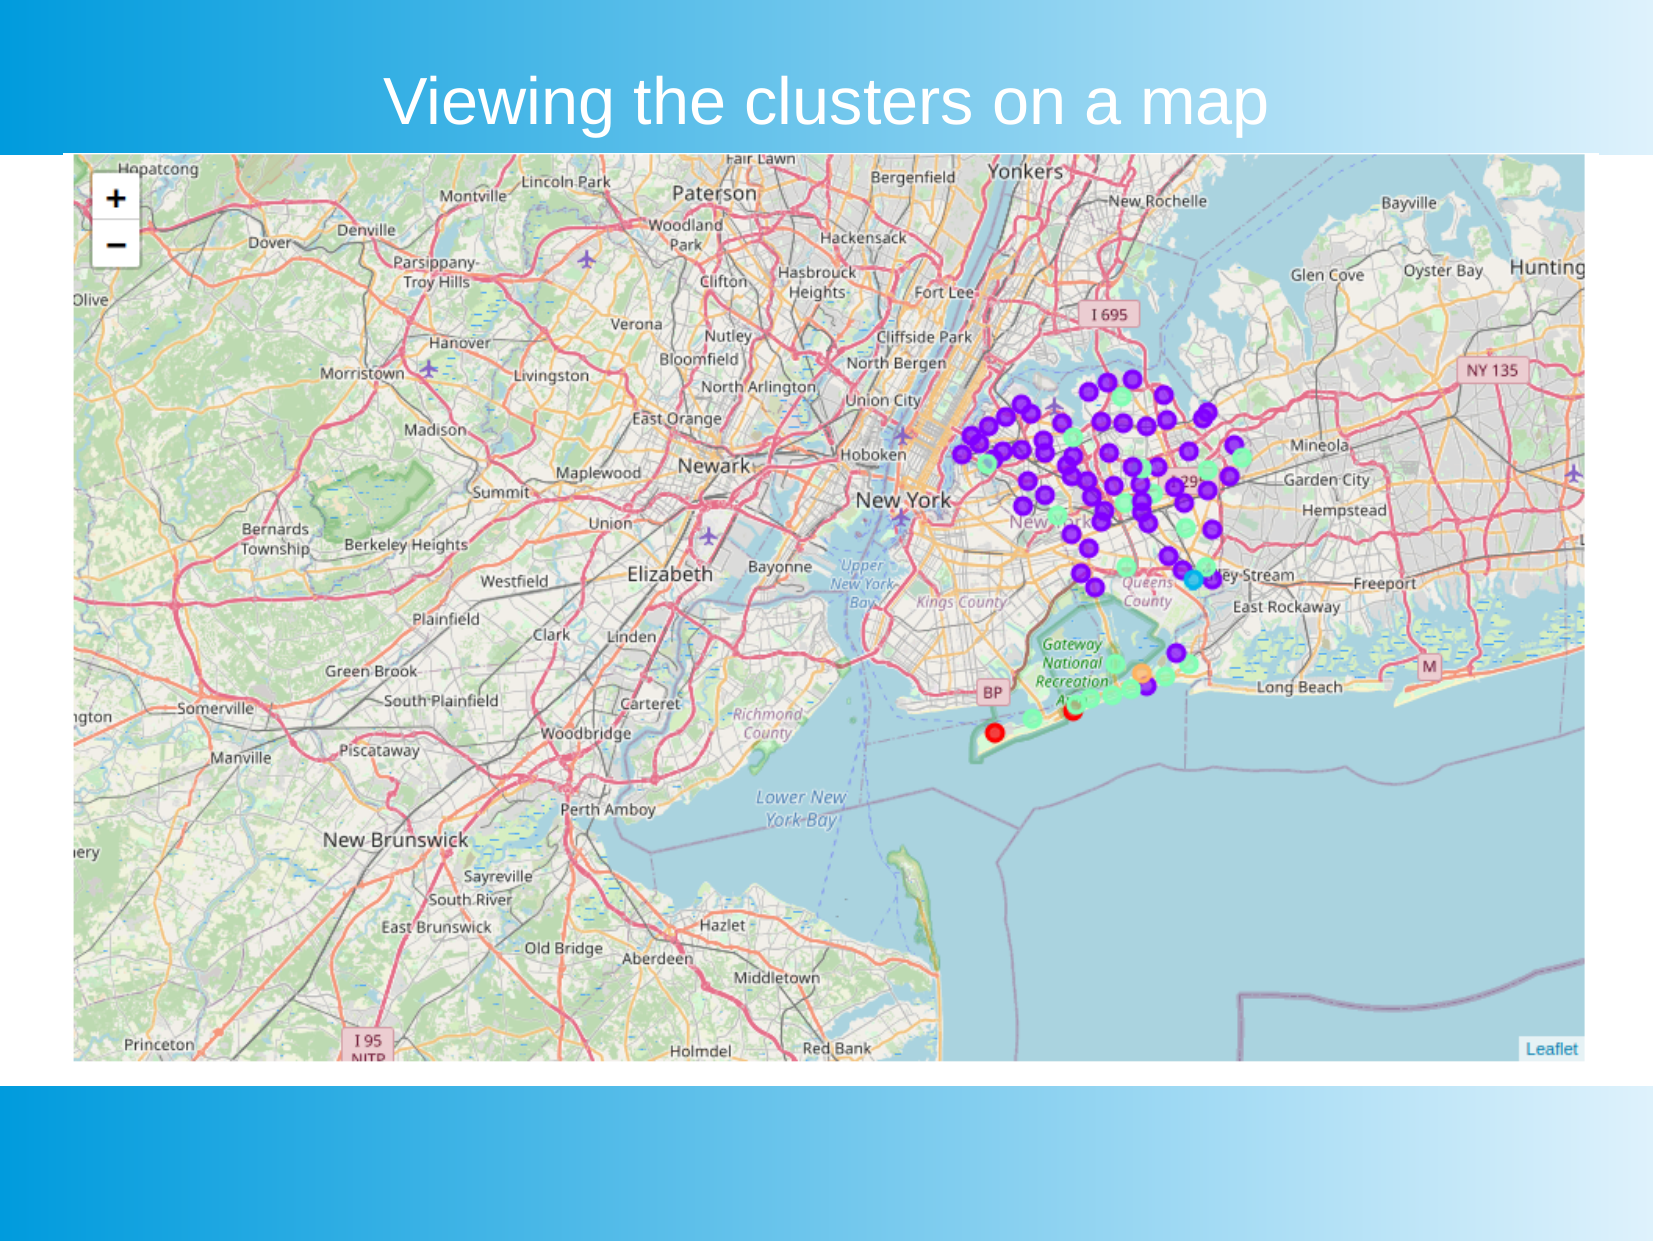

# Viewing the clusters on a map